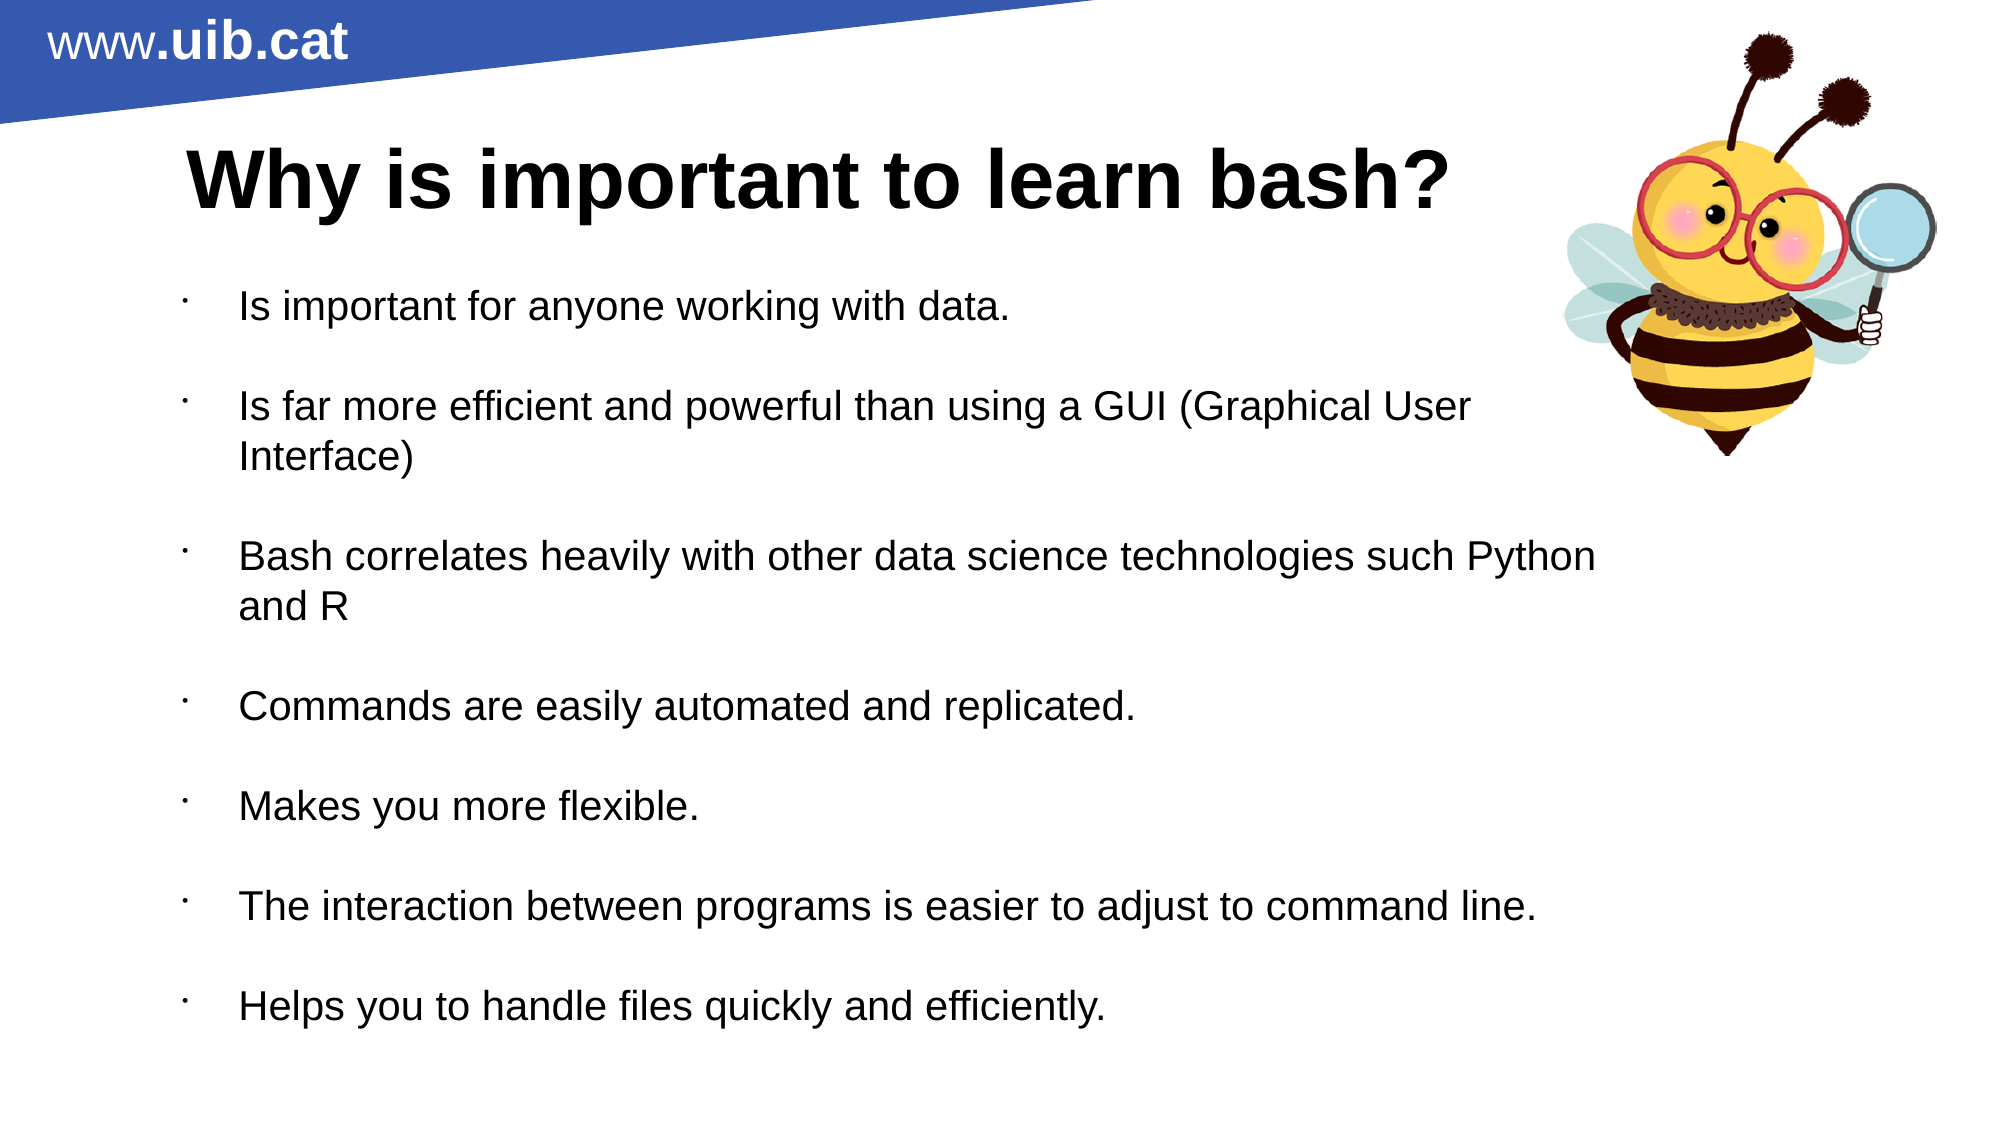

Why is important to learn bash?
Is important for anyone working with data.
Is far more efficient and powerful than using a GUI (Graphical User Interface)
Bash correlates heavily with other data science technologies such Python and R
Commands are easily automated and replicated.
Makes you more flexible.
The interaction between programs is easier to adjust to command line.
Helps you to handle files quickly and efficiently.